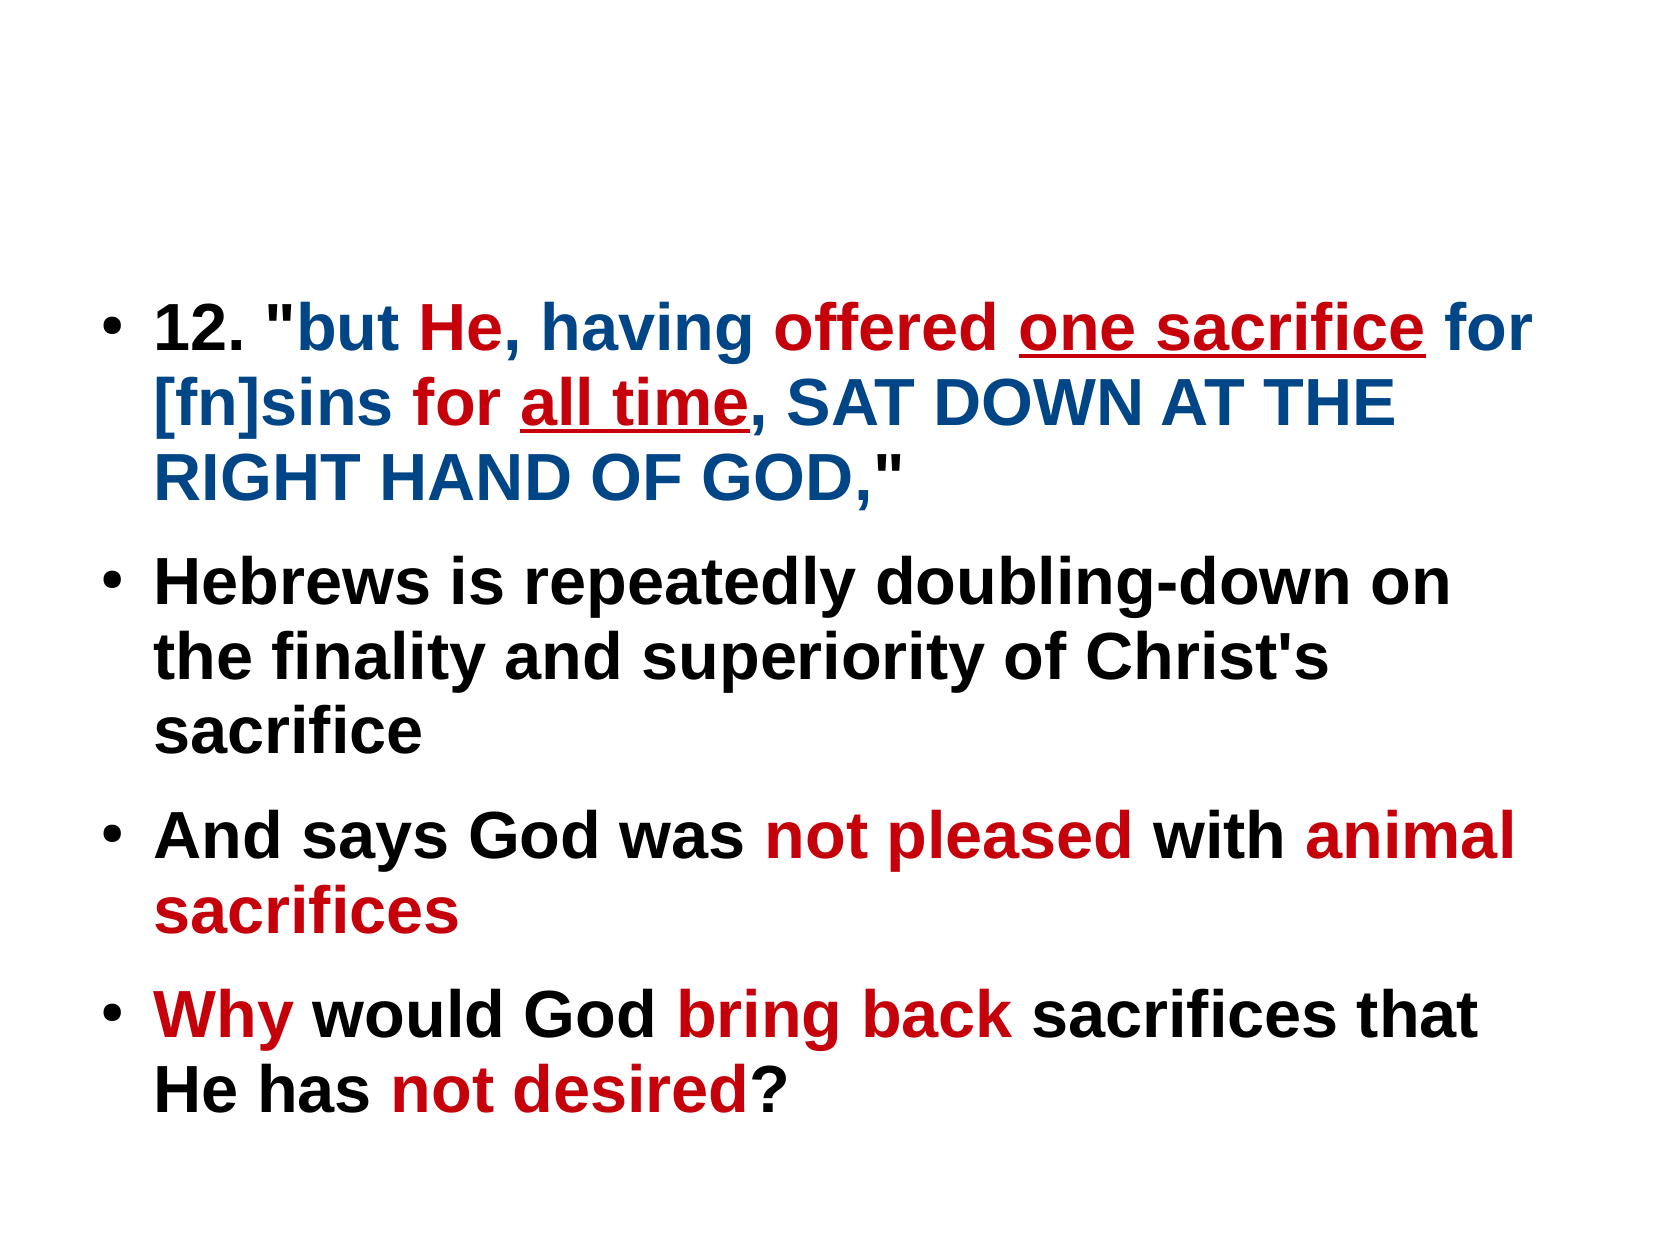

#
12. "but He, having offered one sacrifice for [fn]sins for all time, SAT DOWN AT THE RIGHT HAND OF GOD,"
Hebrews is repeatedly doubling-down on the finality and superiority of Christ's sacrifice
And says God was not pleased with animal sacrifices
Why would God bring back sacrifices that He has not desired?